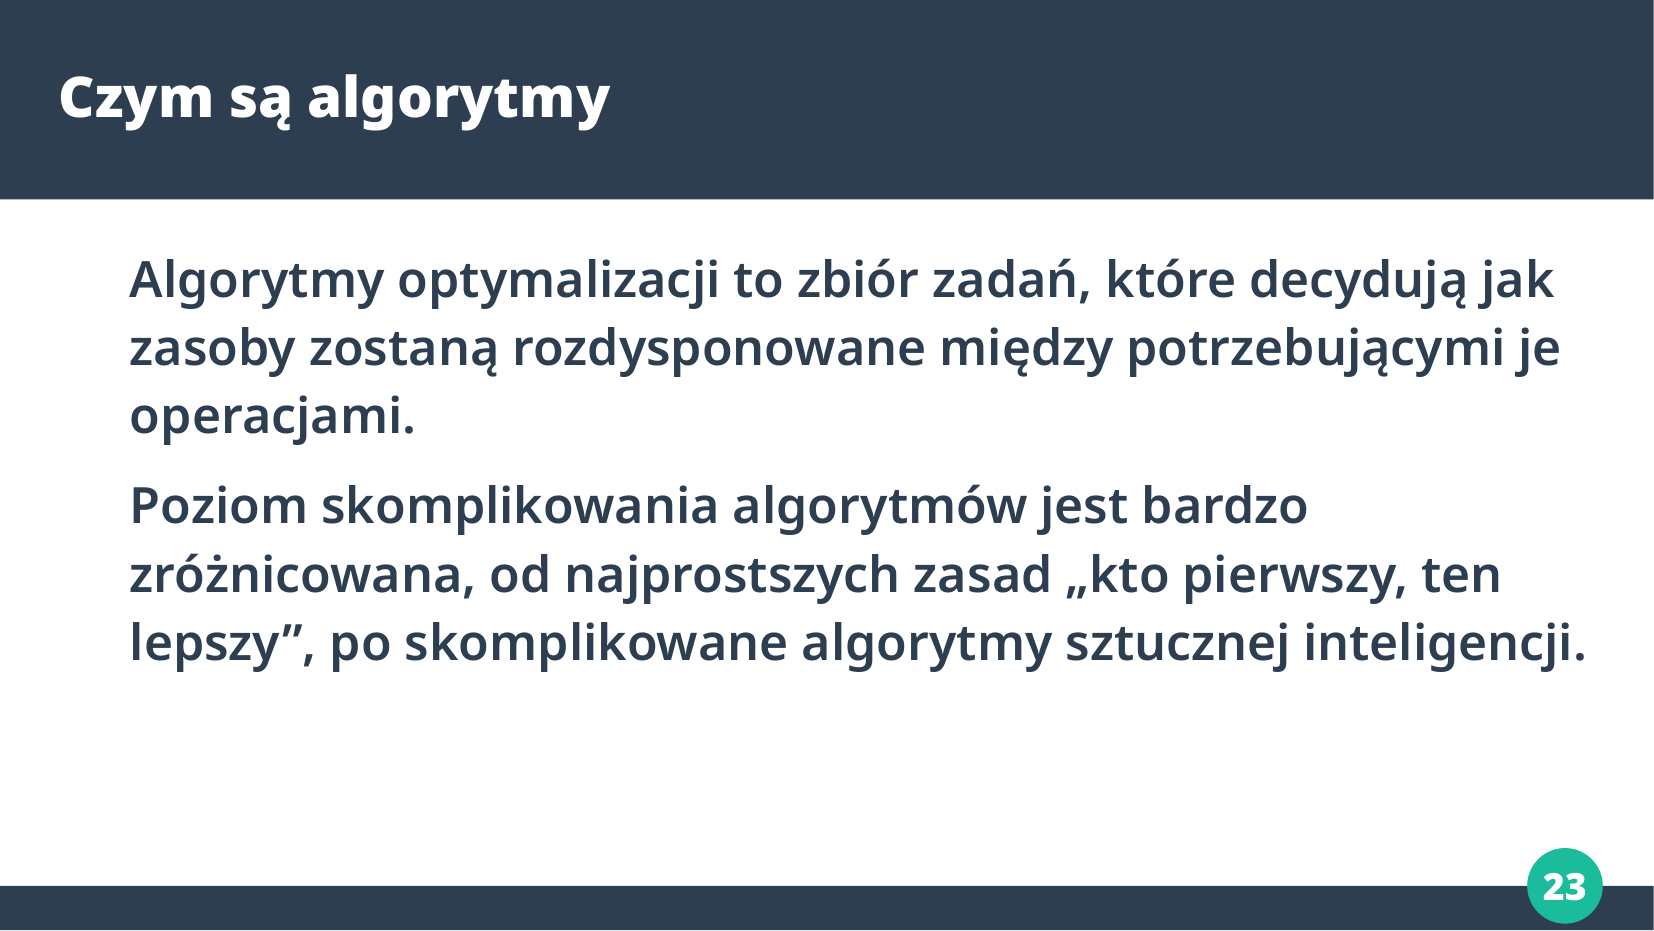

# Czym są algorytmy
Algorytmy optymalizacji to zbiór zadań, które decydują jak zasoby zostaną rozdysponowane między potrzebującymi je operacjami.
Poziom skomplikowania algorytmów jest bardzo zróżnicowana, od najprostszych zasad „kto pierwszy, ten lepszy”, po skomplikowane algorytmy sztucznej inteligencji.